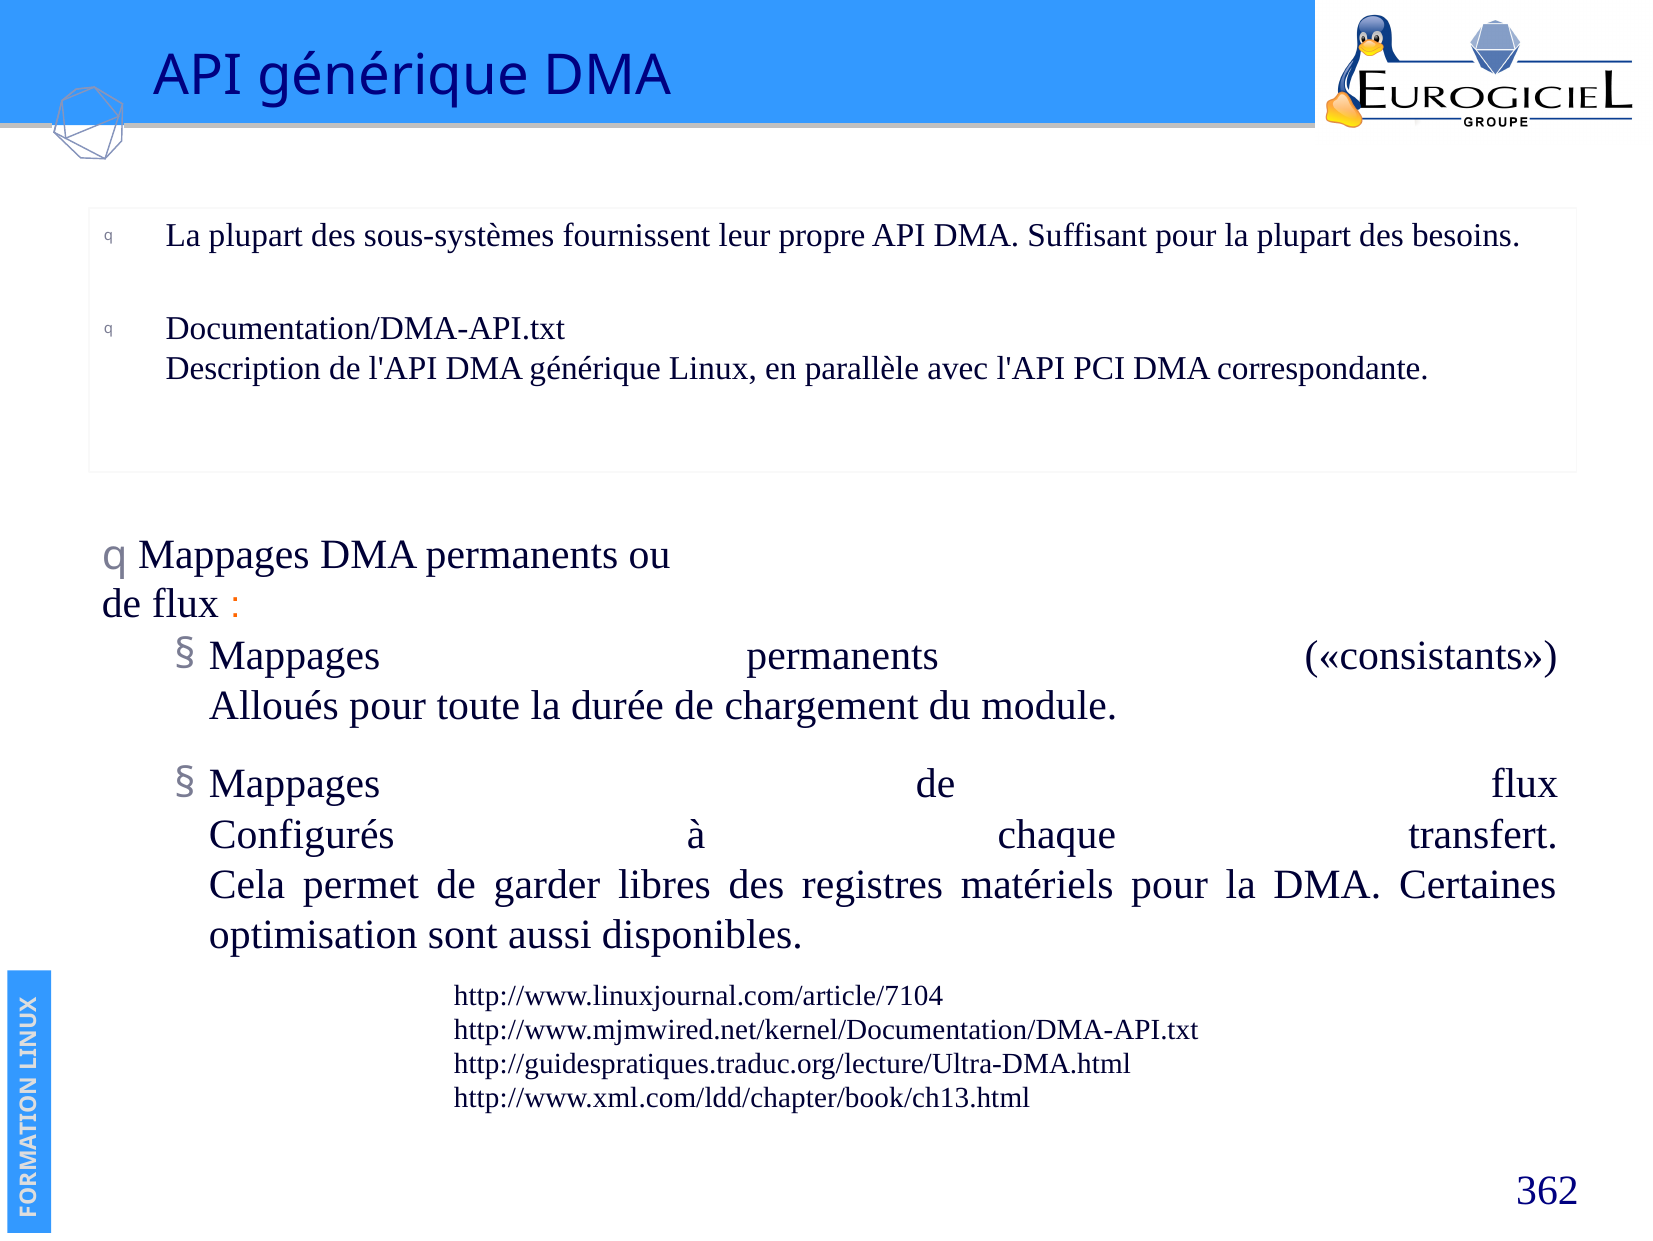

# API générique DMA
La plupart des sous-systèmes fournissent leur propre API DMA. Suffisant pour la plupart des besoins.
Documentation/DMA-API.txt
Description de l'API DMA générique Linux, en parallèle avec l'API PCI DMA correspondante.
 Mappages DMA permanents ou de flux :
Mappages permanents («consistants»)
Alloués pour toute la durée de chargement du module.
Mappages de flux
Configurés à chaque transfert.
Cela permet de garder libres des registres matériels pour la DMA. Certaines optimisation sont aussi disponibles.
http://www.linuxjournal.com/article/7104
http://www.mjmwired.net/kernel/Documentation/DMA-API.txt
http://guidespratiques.traduc.org/lecture/Ultra-DMA.html
http://www.xml.com/ldd/chapter/book/ch13.html